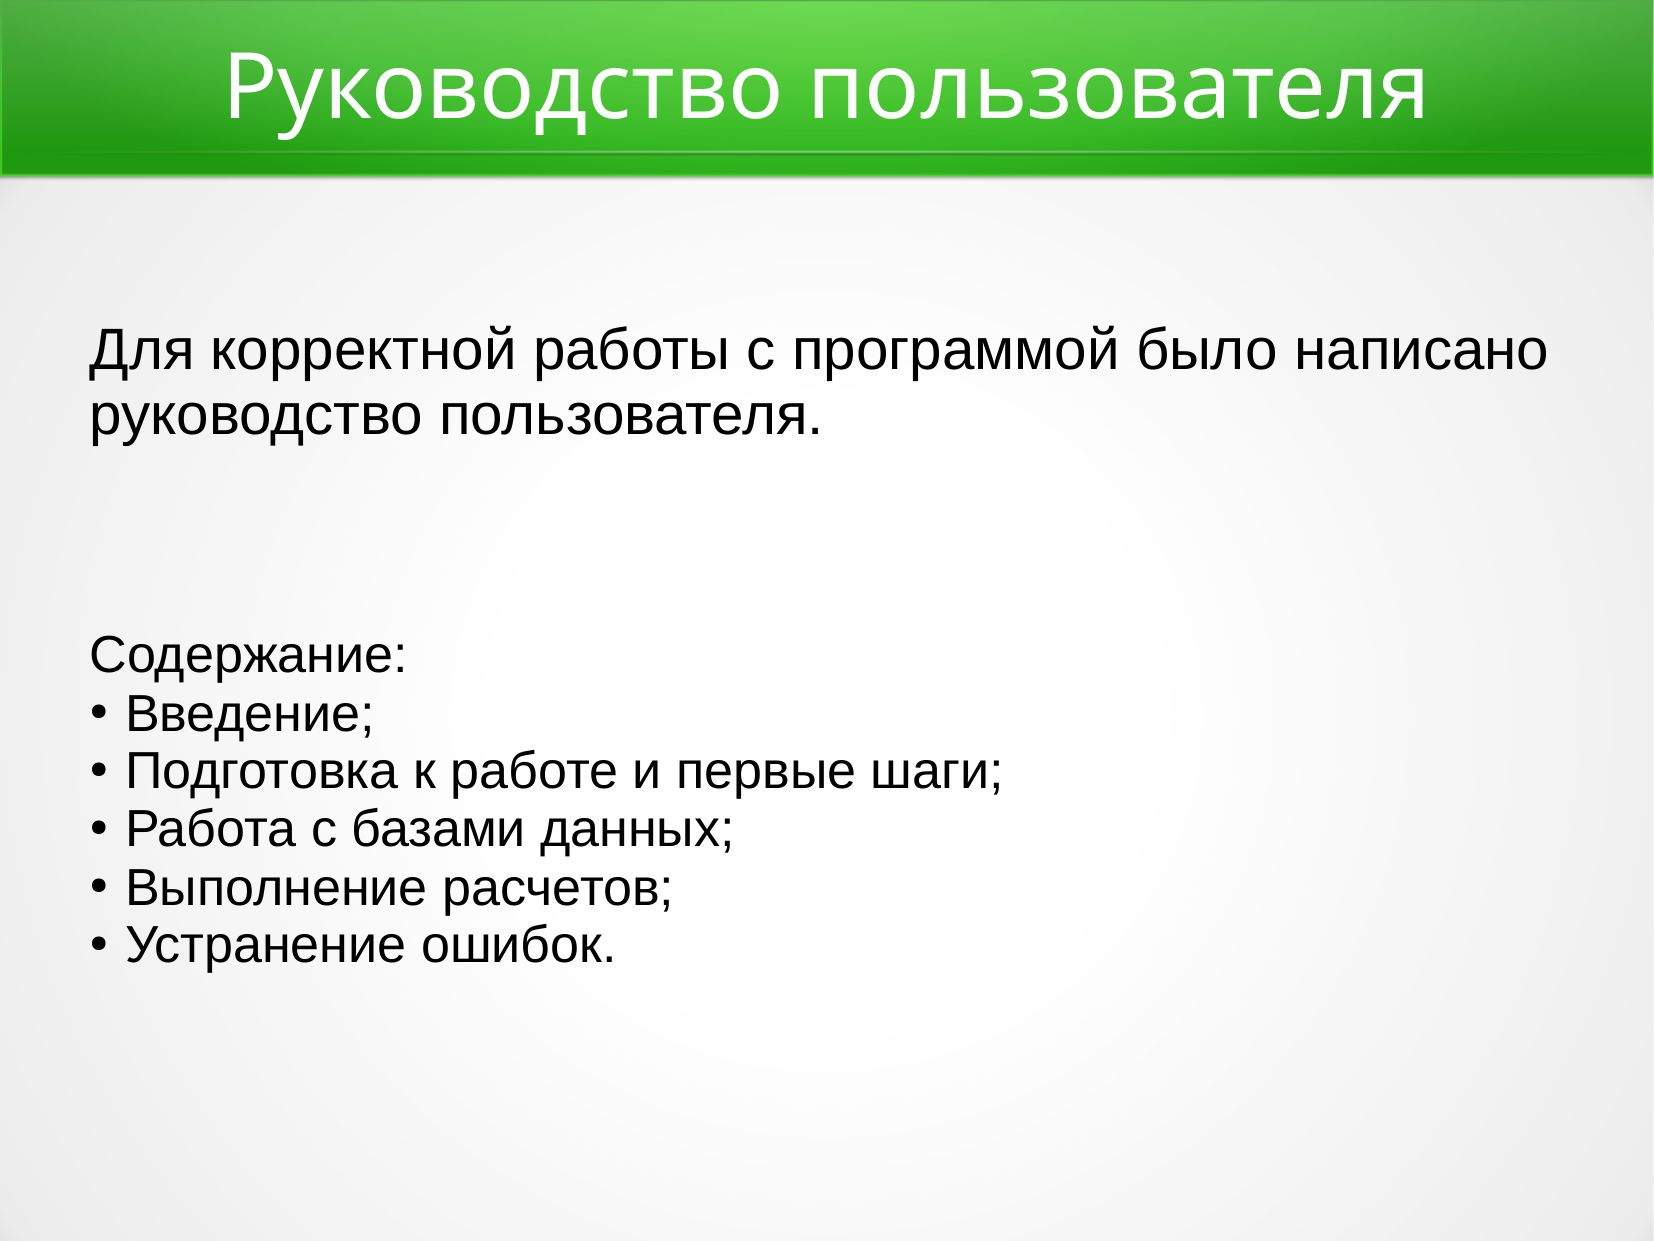

# Руководство пользователя
Для корректной работы с программой было написано руководство пользователя.
Содержание:
Введение;
Подготовка к работе и первые шаги;
Работа с базами данных;
Выполнение расчетов;
Устранение ошибок.